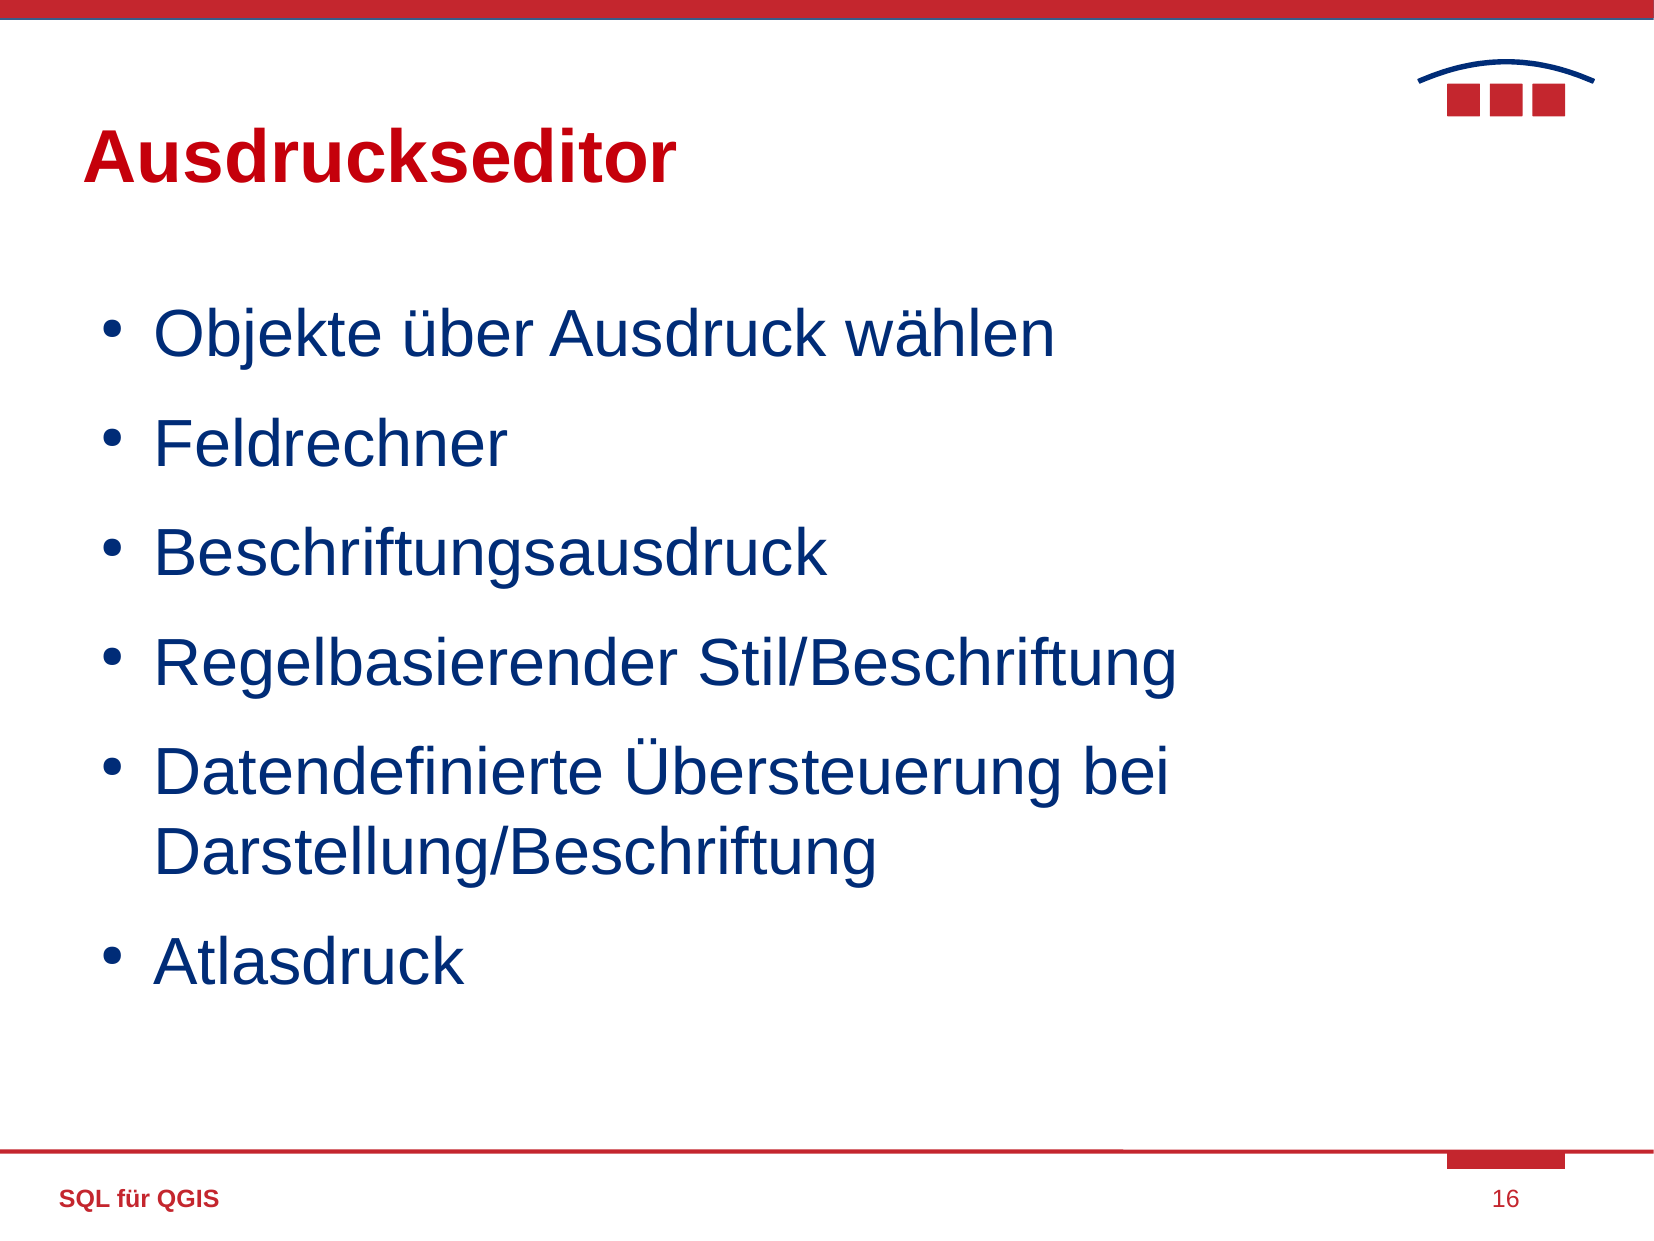

# Ausdruckseditor
Objekte über Ausdruck wählen
Feldrechner
Beschriftungsausdruck
Regelbasierender Stil/Beschriftung
Datendefinierte Übersteuerung bei Darstellung/Beschriftung
Atlasdruck